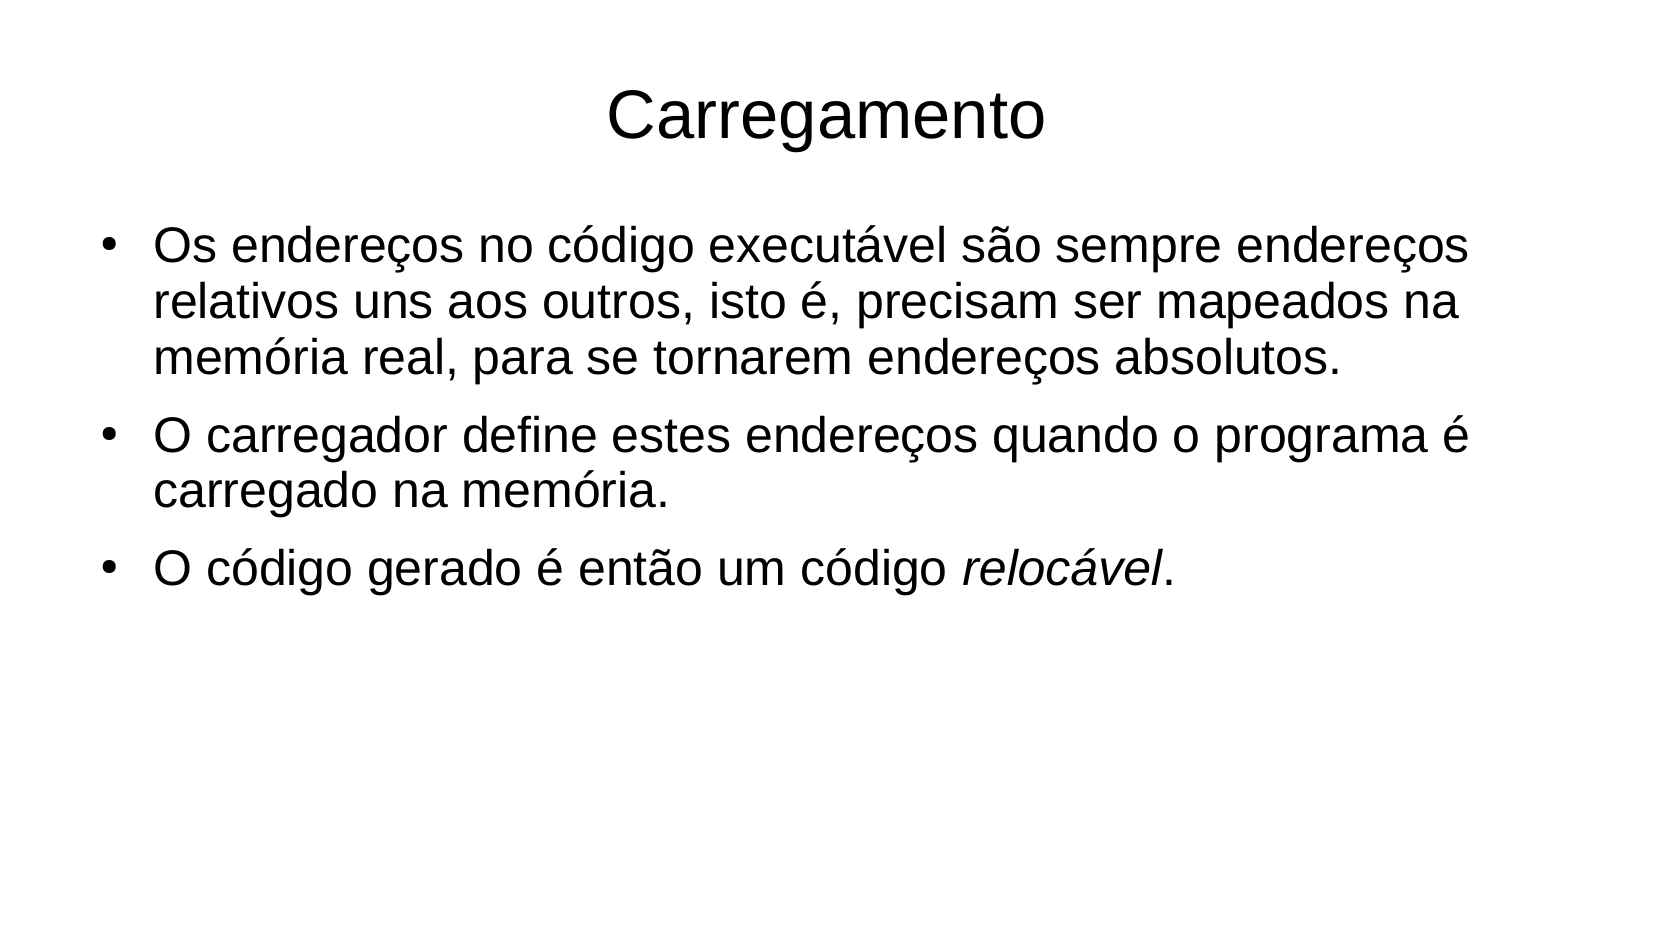

# Carregamento
Os endereços no código executável são sempre endereços relativos uns aos outros, isto é, precisam ser mapeados na memória real, para se tornarem endereços absolutos.
O carregador define estes endereços quando o programa é carregado na memória.
O código gerado é então um código relocável.